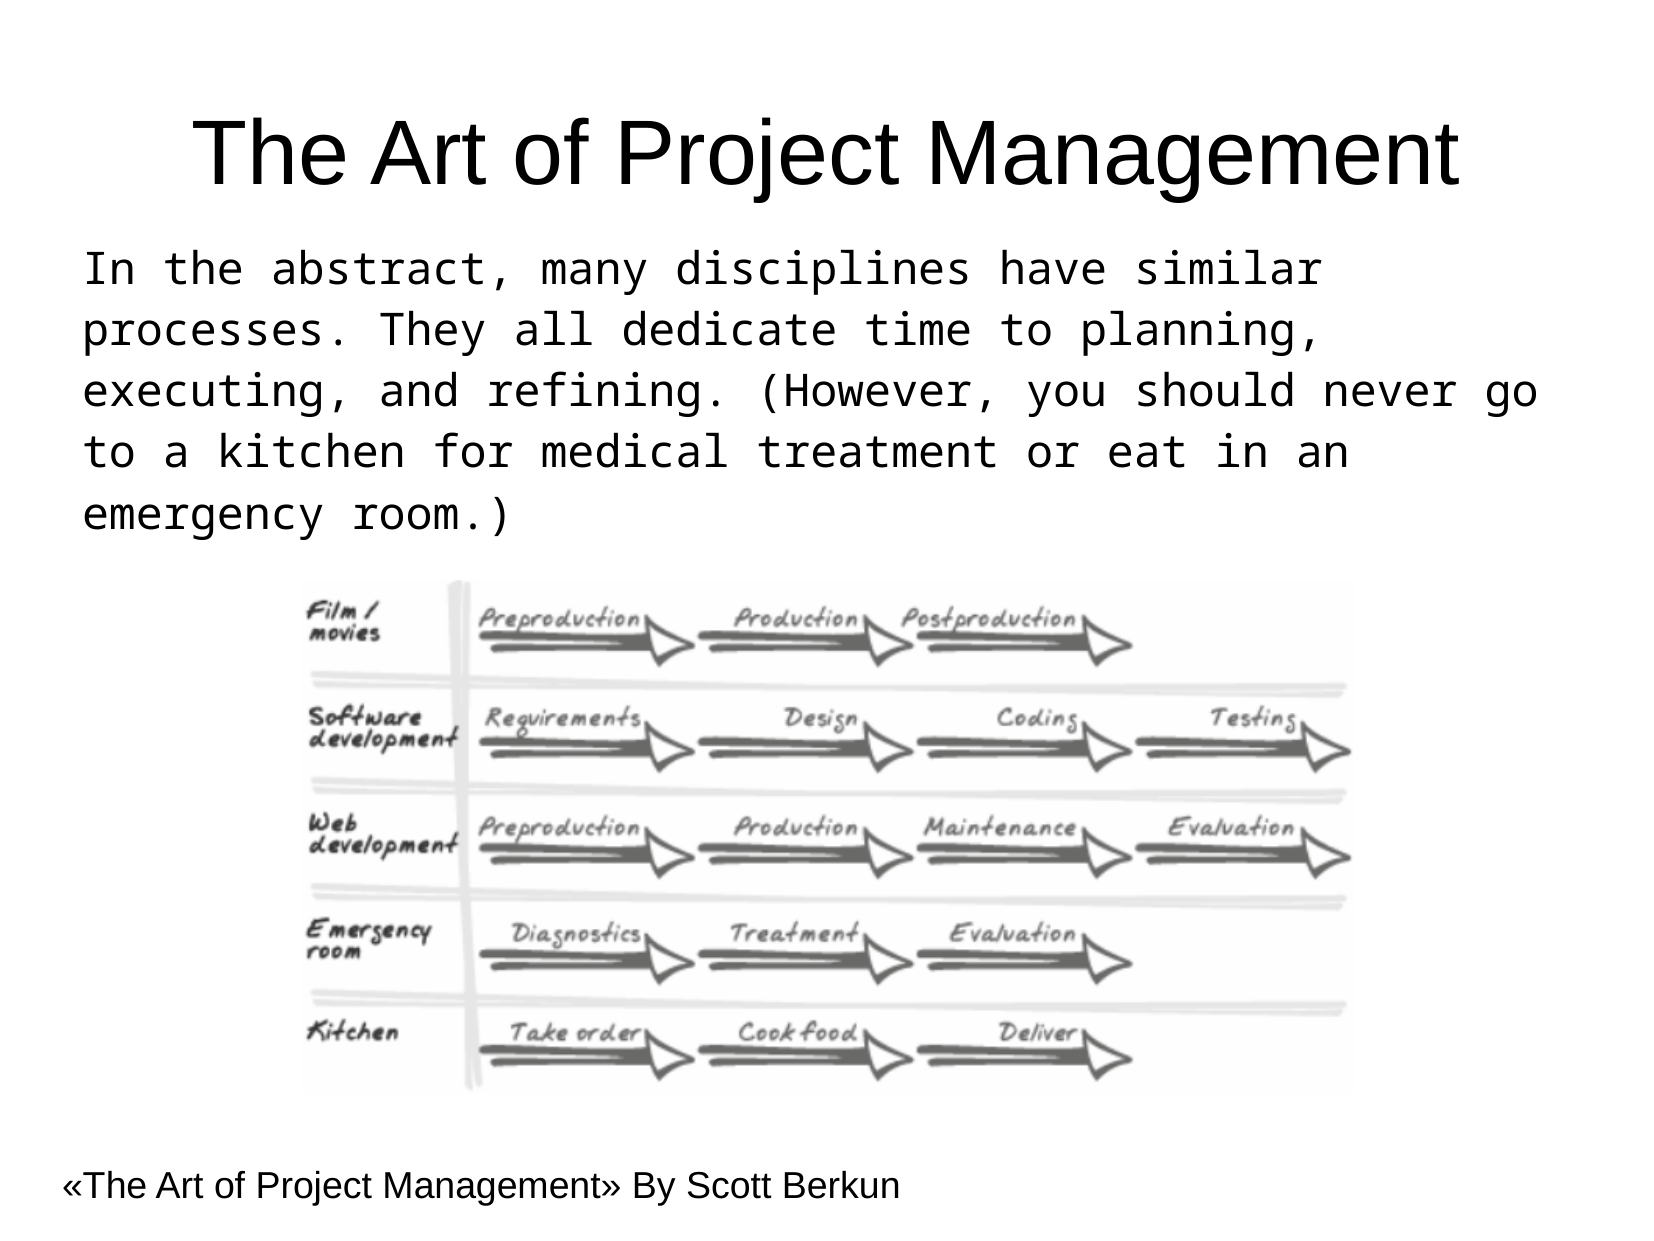

# The Art of Project Management
In the abstract, many disciplines have similar processes. They all dedicate time to planning, executing, and refining. (However, you should never go to a kitchen for medical treatment or eat in an emergency room.)
«The Art of Project Management» By Scott Berkun